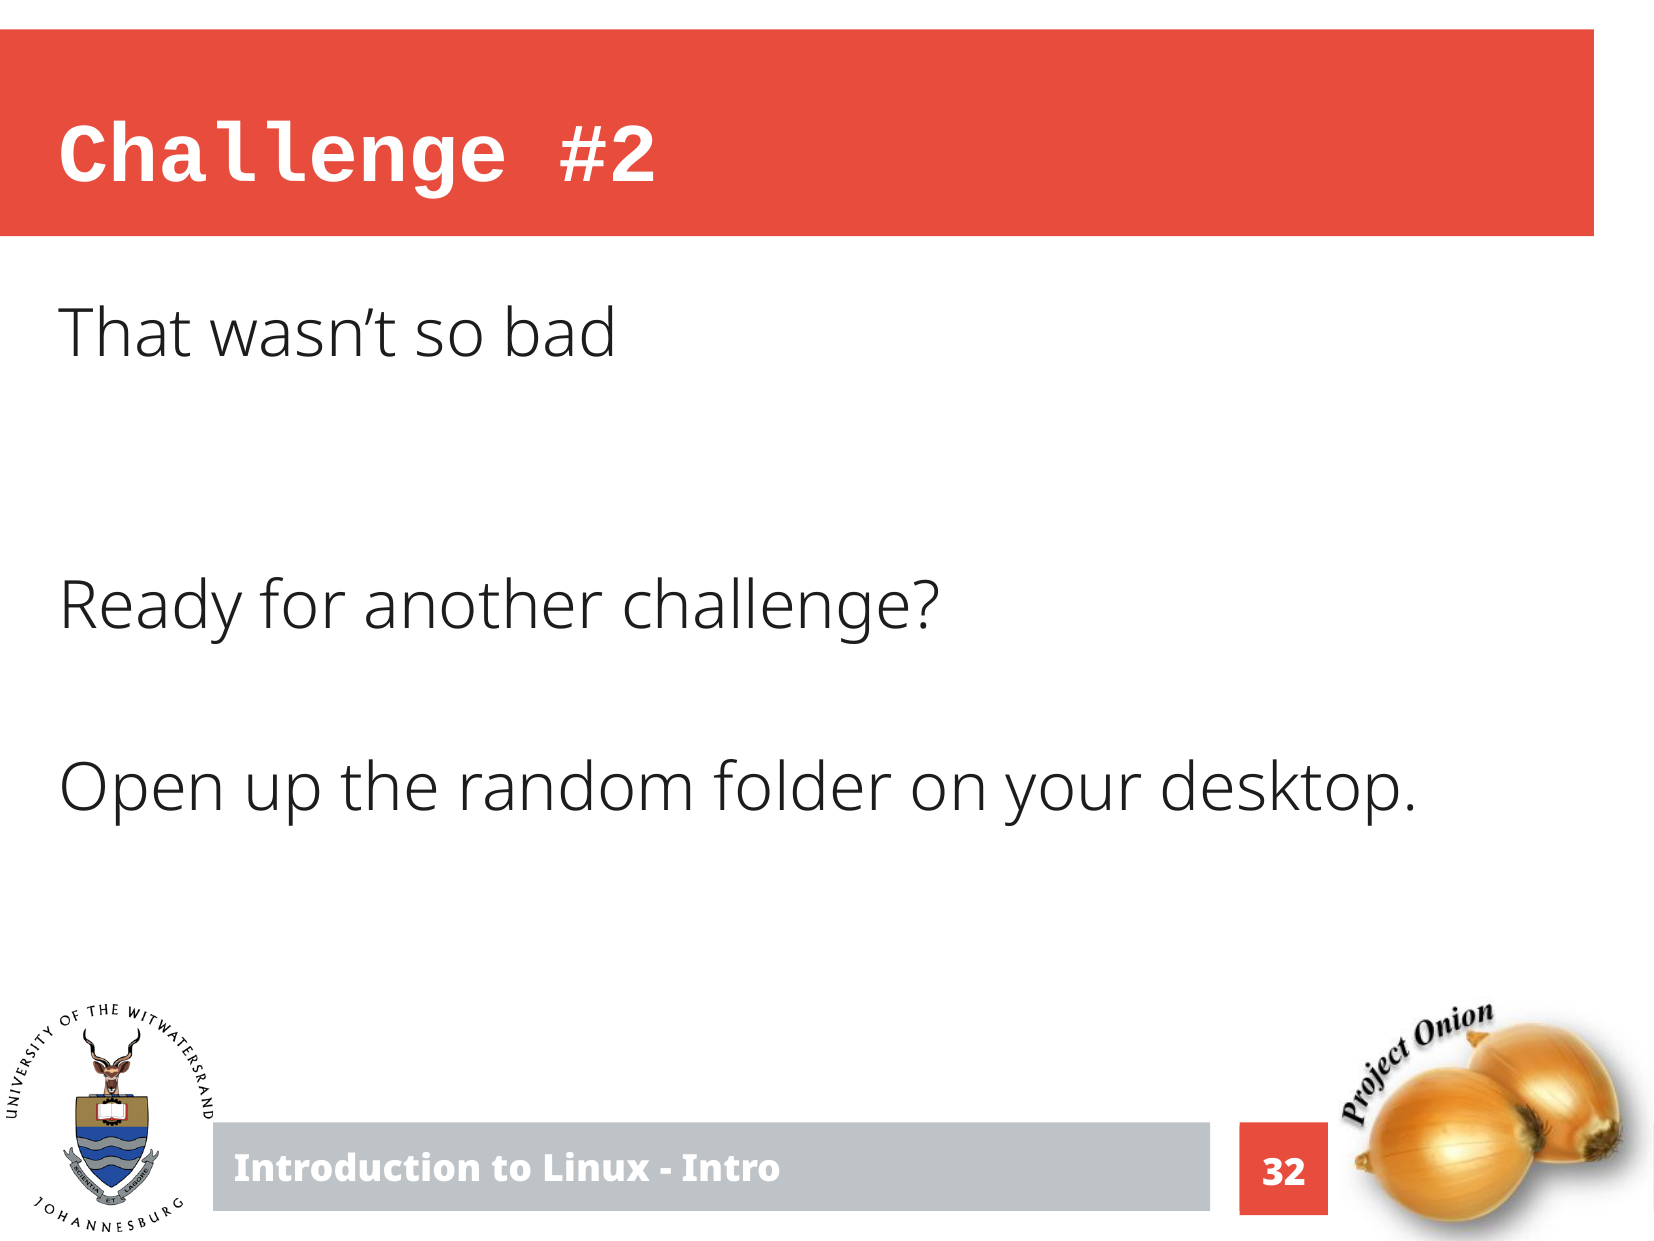

# Challenge #2
That wasn’t so bad
Ready for another challenge?
Open up the random folder on your desktop.
 Introduction to Linux - Intro
32